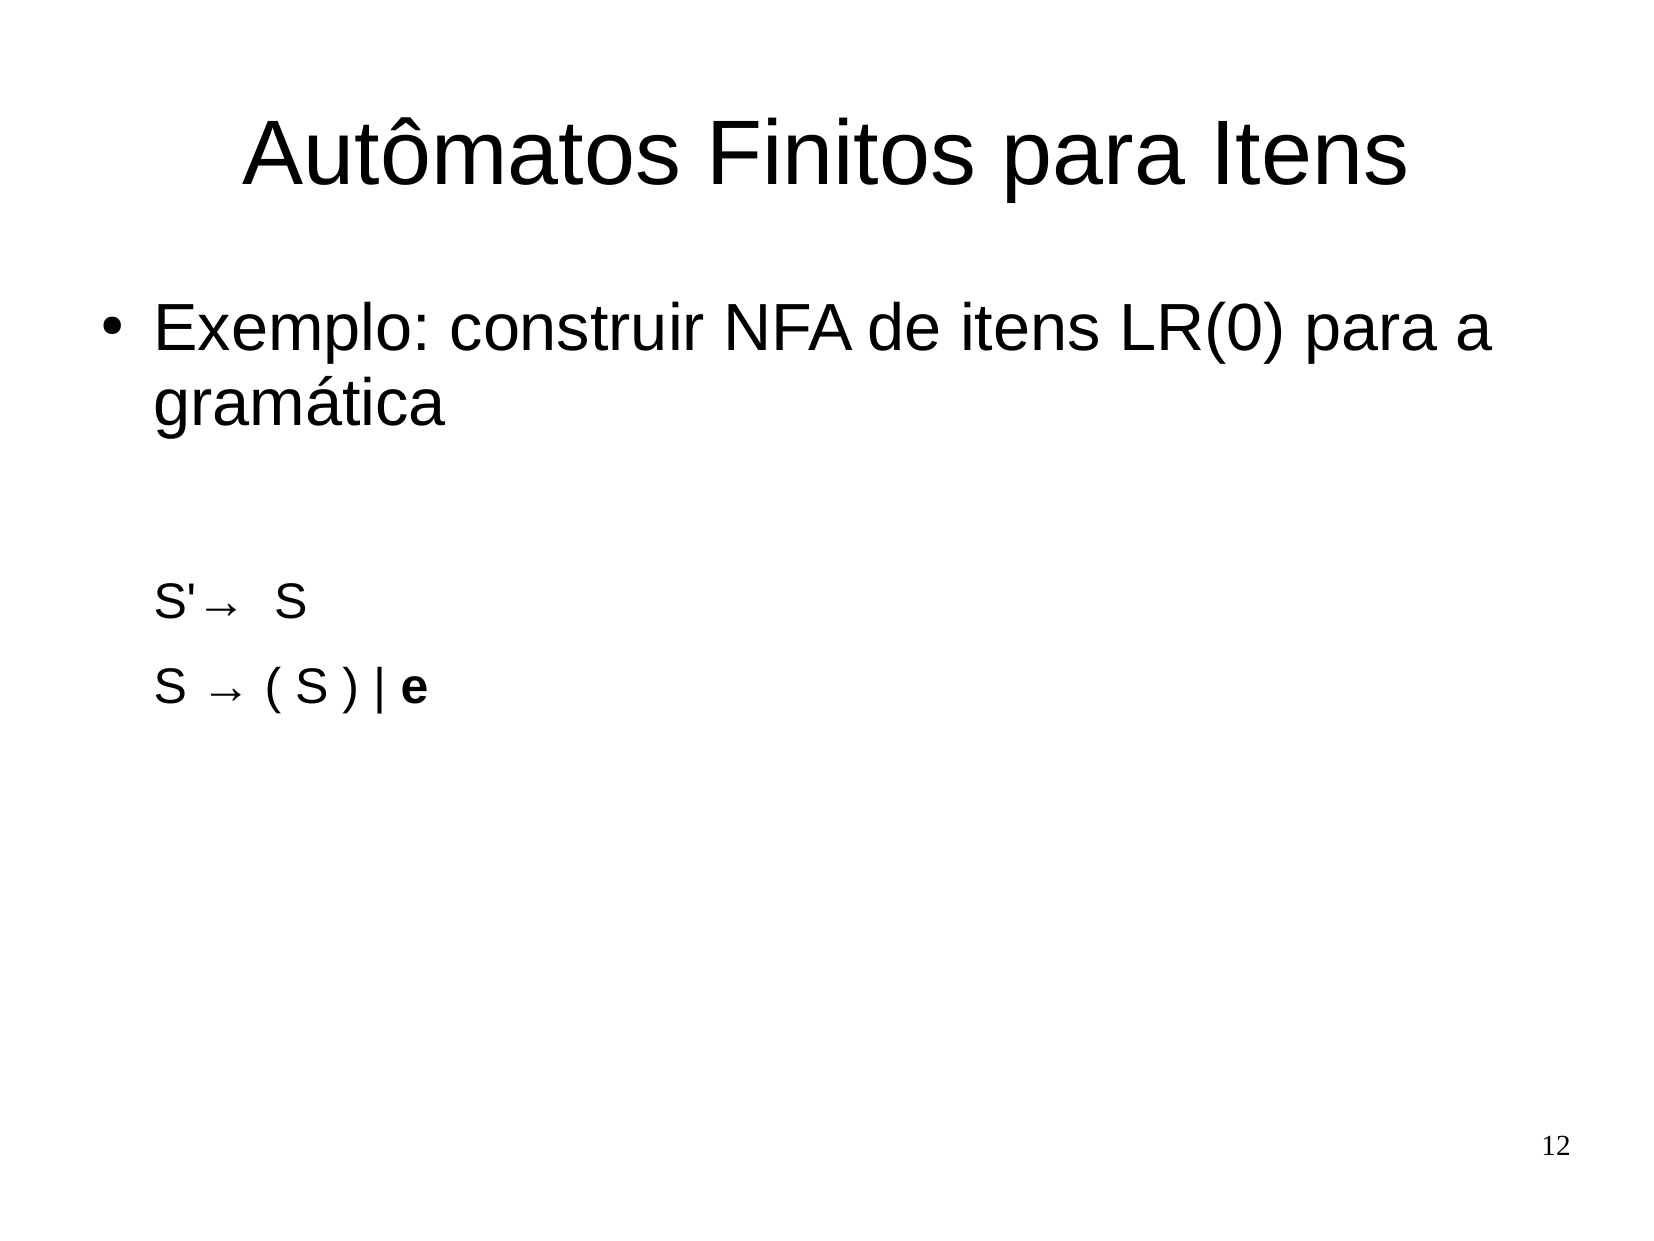

# Autômatos Finitos para Itens
Exemplo: construir NFA de itens LR(0) para a gramática
S'→ S
S → ( S ) | e
12